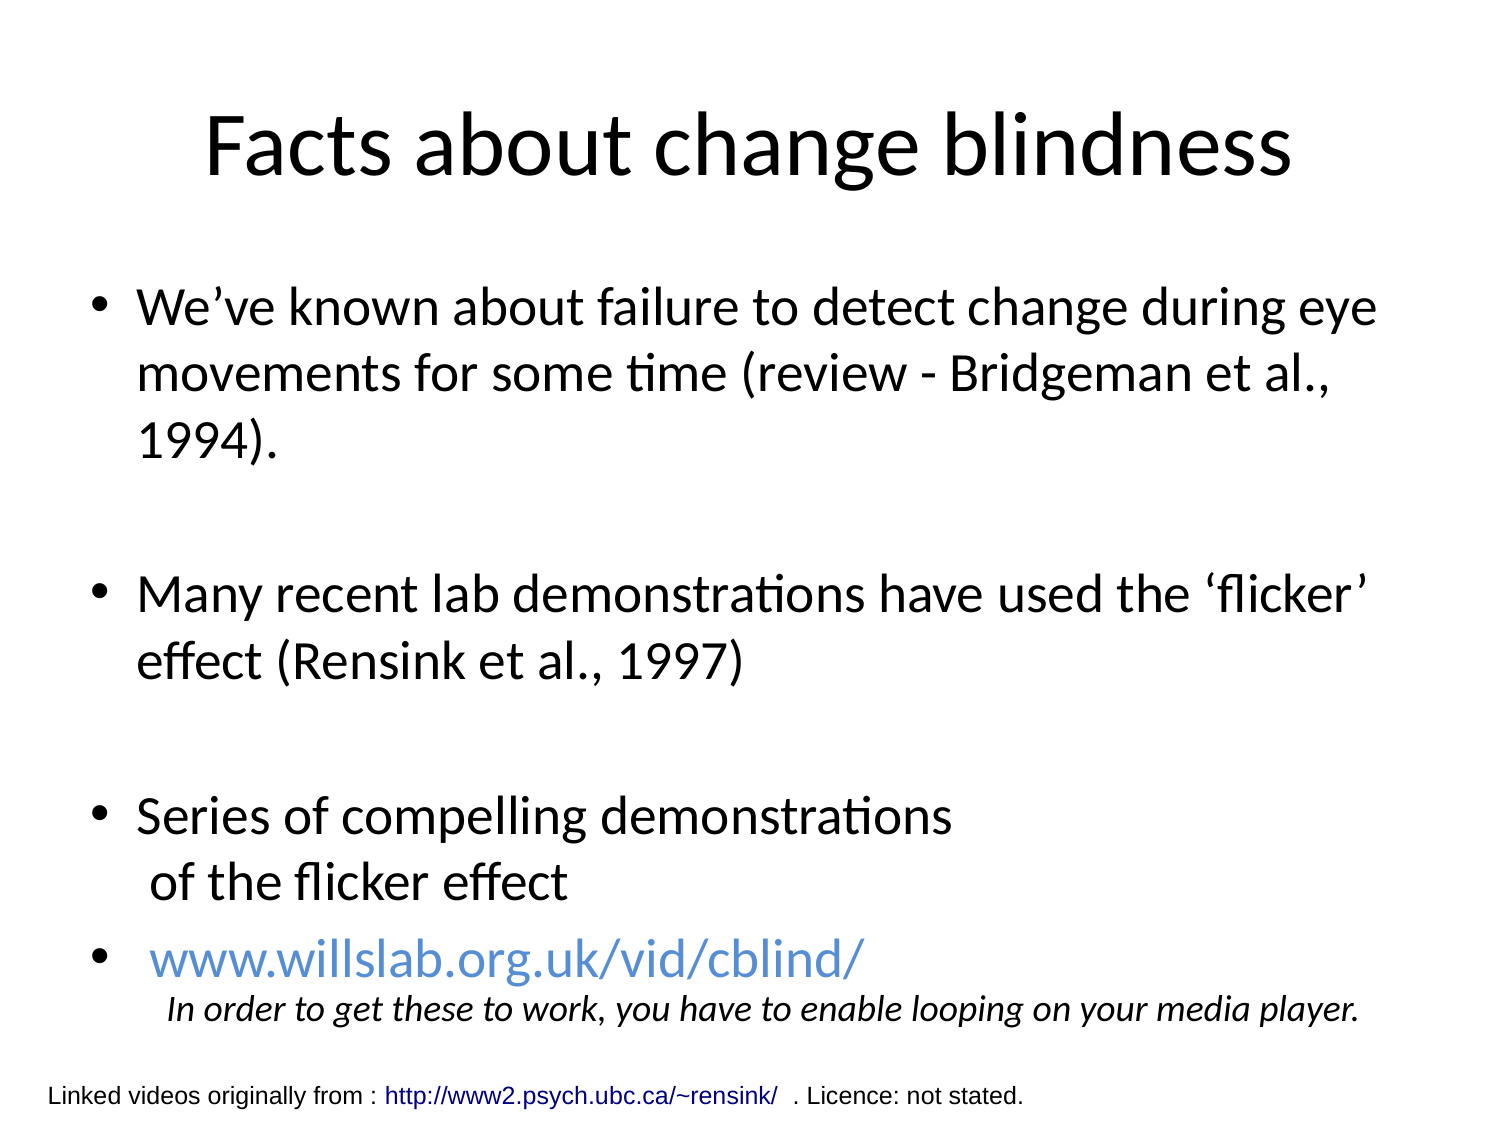

# Facts about change blindness
We’ve known about failure to detect change during eye movements for some time (review - Bridgeman et al., 1994).
Many recent lab demonstrations have used the ‘flicker’ effect (Rensink et al., 1997)
Series of compelling demonstrations
 of the flicker effect
 www.willslab.org.uk/vid/cblind/
In order to get these to work, you have to enable looping on your media player.
Linked videos originally from : http://www2.psych.ubc.ca/~rensink/ . Licence: not stated.